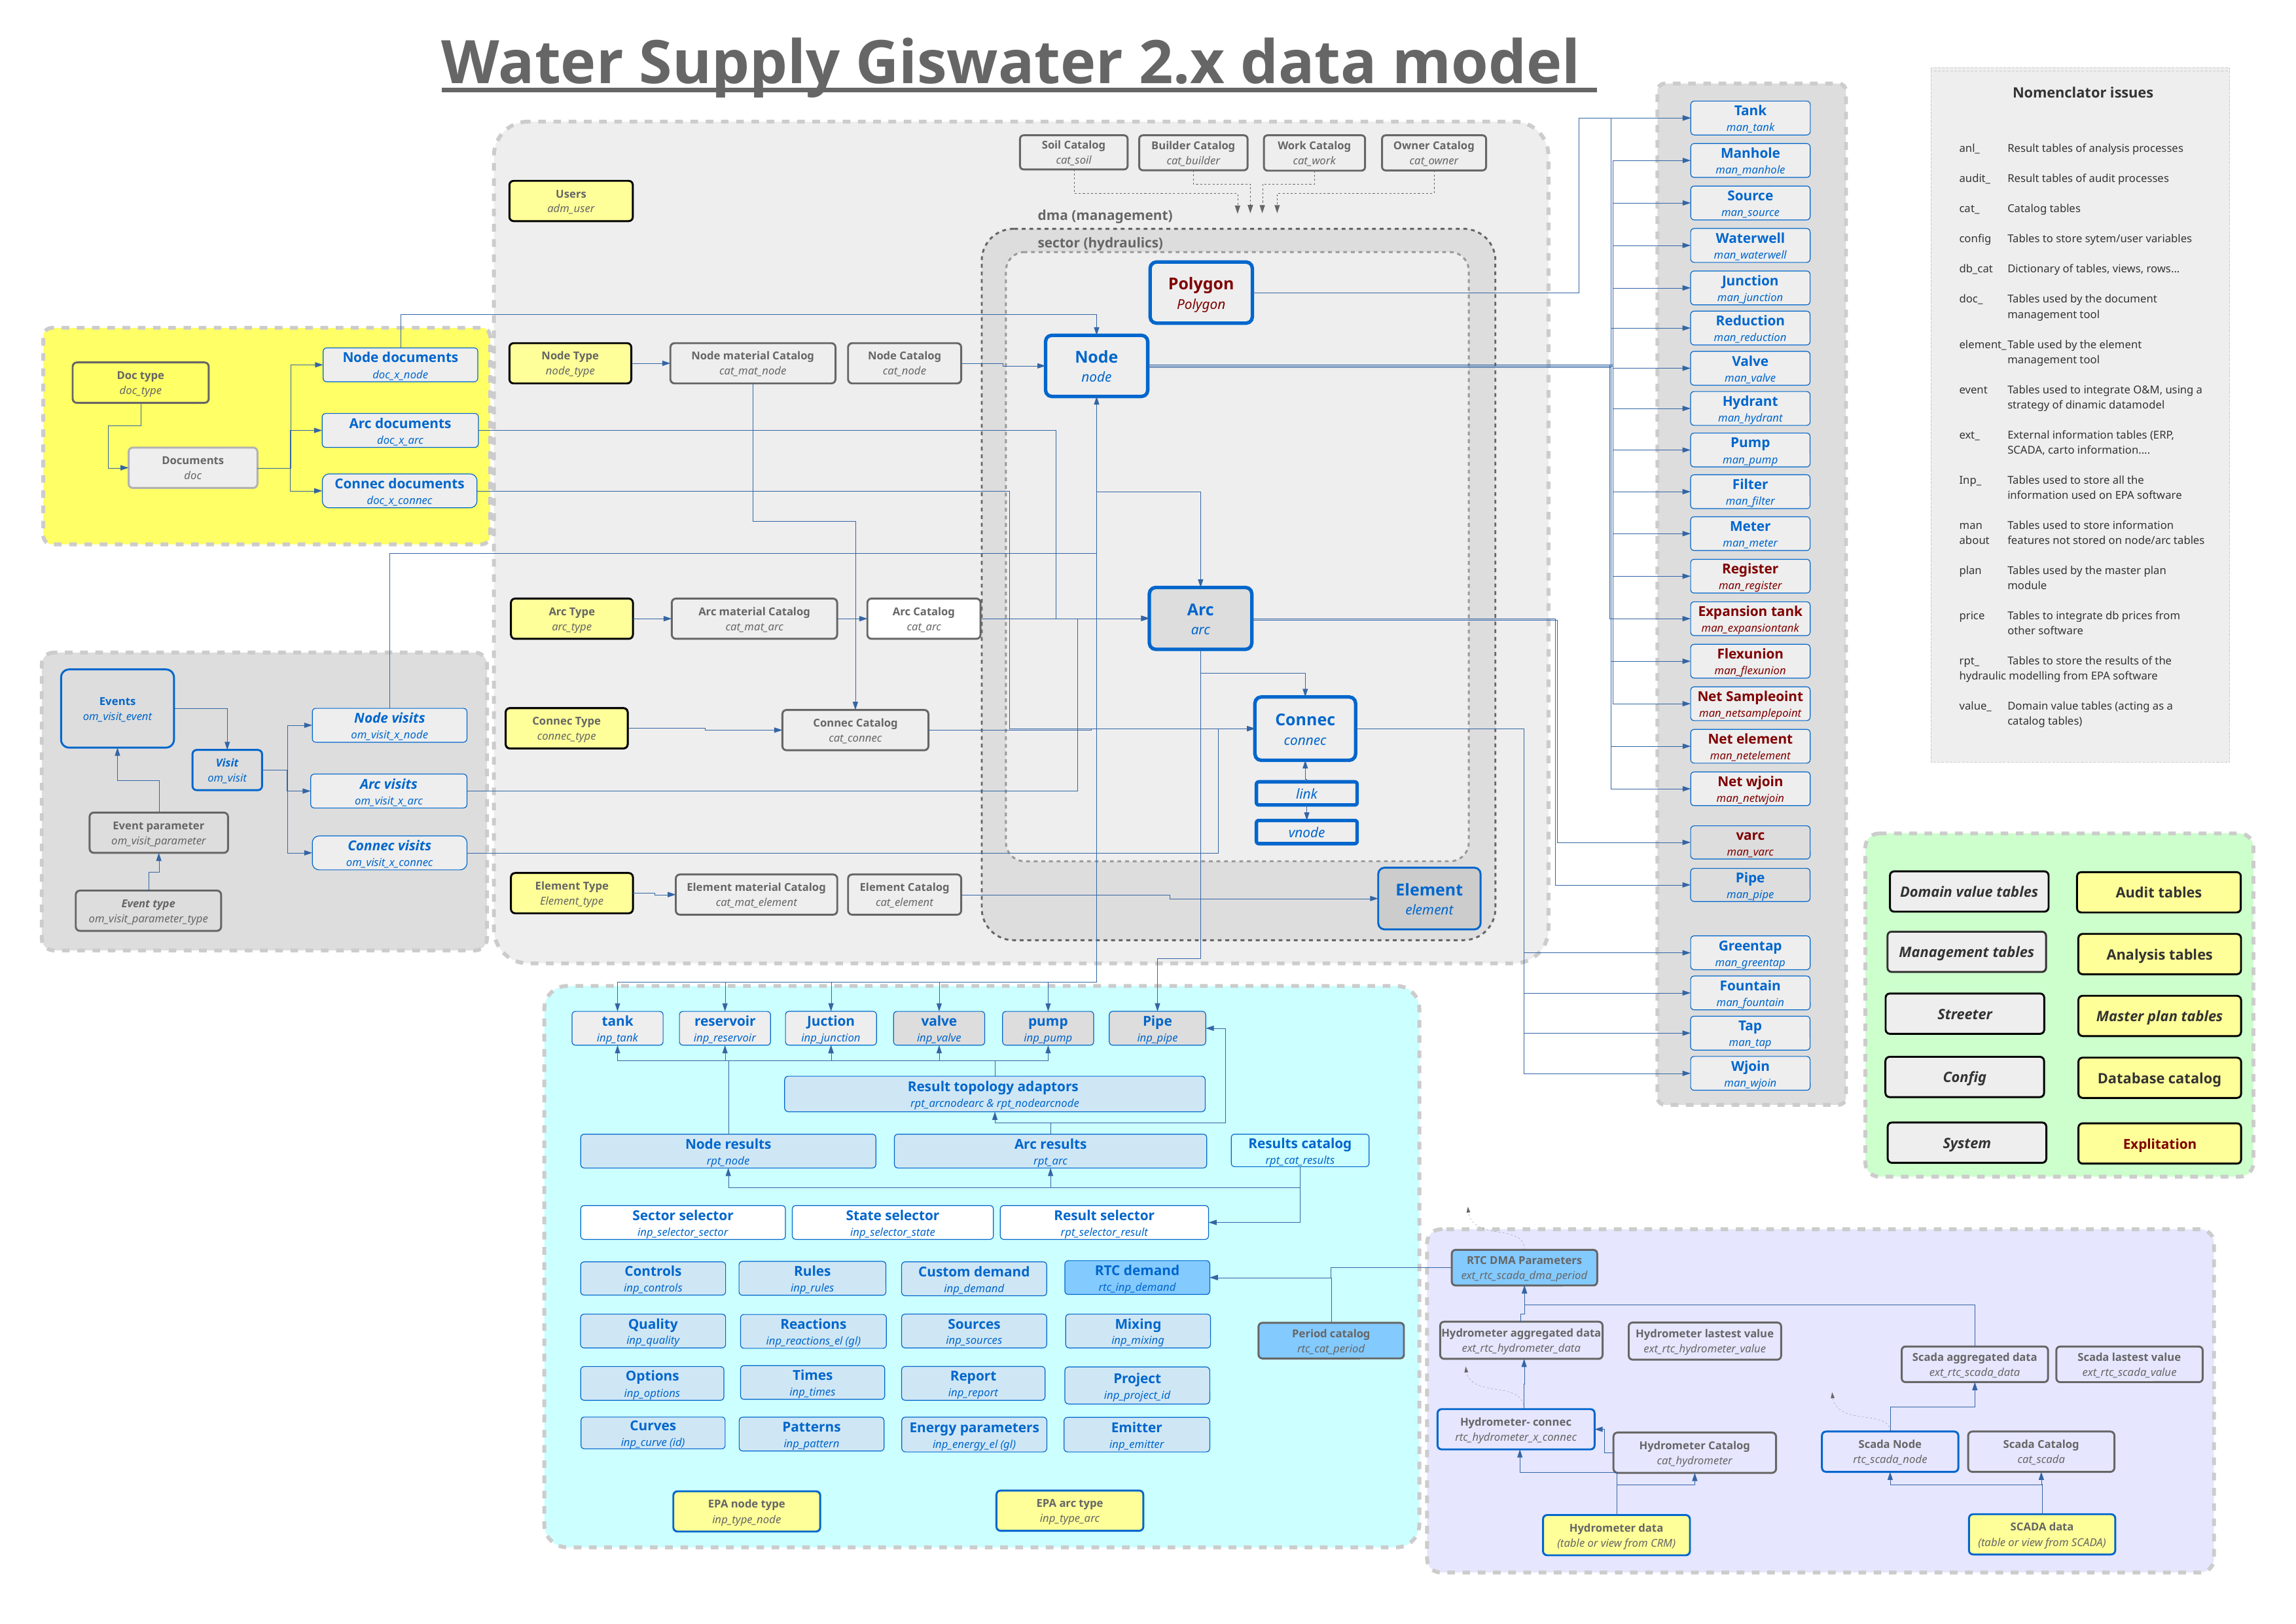

Water Supply Giswater 2.x data model
Nomenclator issues
anl_ 	Result tables of analysis processes
audit_ 	Result tables of audit processes
cat_ 	Catalog tables
config 	Tables to store sytem/user variables
db_cat 	Dictionary of tables, views, rows...
doc_ 	Tables used by the document 		management tool
element_	Table used by the element 			management tool
event	Tables used to integrate O&M, using a 	strategy of dinamic datamodel
ext_	External information tables (ERP, 		SCADA, carto information....
Inp_	Tables used to store all the 			information used on EPA software
man	Tables used to store information about 	features not stored on node/arc tables
plan	Tables used by the master plan 		module
price	Tables to integrate db prices from 		other software
rpt_	Tables to store the results of the hydraulic modelling from EPA software
value_	Domain value tables (acting as a 		catalog tables)
Tank
man_tank
Soil Catalog
cat_soil
Builder Catalog
cat_builder
Work Catalog
cat_work
Owner Catalog
cat_owner
Manhole
man_manhole
Users
adm_user
Source
man_source
dma (management)
sector (hydraulics)
Waterwell
man_waterwell
Polygon
Polygon
Junction
man_junction
Reduction
man_reduction
Node
node
Node Type
node_type
Node material Catalog
cat_mat_node
Node Catalog
cat_node
Node documents
doc_x_node
Valve
man_valve
Doc type
doc_type
Hydrant
man_hydrant
Arc documents
doc_x_arc
Pump
man_pump
Documents
doc
Connec documents
doc_x_connec
Filter
man_filter
Meter
man_meter
Register
man_register
Arc
arc
Arc Type
arc_type
Arc material Catalog
cat_mat_arc
Arc Catalog
cat_arc
Expansion tank
man_expansiontank
Flexunion
man_flexunion
Events
om_visit_event
Net Sampleoint
man_netsamplepoint
Connec
connec
Connec Type
connec_type
Connec Type
connec_type
Node visits
om_visit_x_node
Connec Catalog
cat_connec
Net element
man_netelement
Visit
om_visit
Net wjoin
man_netwjoin
Arc visits
om_visit_x_arc
link
Event parameter
om_visit_parameter
vnode
varc
man_varc
Connec visits
om_visit_x_connec
Element
element
Pipe
man_pipe
Domain value tables
Audit tables
Element Type
Element_type
Element material Catalog
cat_mat_element
Element Catalog
cat_element
Event type
om_visit_parameter_type
Management tables
Analysis tables
Greentap
man_greentap
Fountain
man_fountain
Streeter
Master plan tables
Juction
inp_junction
Pipe
inp_pipe
tank
inp_tank
reservoir
inp_reservoir
valve
inp_valve
pump
inp_pump
Tap
man_tap
Wjoin
man_wjoin
Config
Database catalog
Result topology adaptors
rpt_arcnodearc & rpt_nodearcnode
System
Explitation
Node results
rpt_node
Arc results
rpt_arc
Results catalog
rpt_cat_results
Sector selector
inp_selector_sector
State selector
inp_selector_state
Result selector
rpt_selector_result
RTC DMA Parameters
ext_rtc_scada_dma_period
RTC demand
rtc_inp_demand
Rules
inp_rules
Custom demand
inp_demand
Controls
inp_controls
Sources
inp_sources
Quality
inp_quality
Mixing
inp_mixing
Reactions
inp_reactions_el (gl)
Hydrometer aggregated data
ext_rtc_hydrometer_data
Hydrometer lastest value
ext_rtc_hydrometer_value
Period catalog
rtc_cat_period
Scada aggregated data
ext_rtc_scada_data
Scada lastest value
ext_rtc_scada_value
Times
inp_times
Report
inp_report
Options
inp_options
Project
inp_project_id
Hydrometer- connec
rtc_hydrometer_x_connec
Curves
inp_curve (id)
Energy parameters
inp_energy_el (gl)
Patterns
inp_pattern
Emitter
inp_emitter
Scada Node
rtc_scada_node
Scada Catalog
cat_scada
Hydrometer Catalog
cat_hydrometer
EPA arc type
inp_type_arc
EPA node type
inp_type_node
SCADA data
(table or view from SCADA)
Hydrometer data
(table or view from CRM)